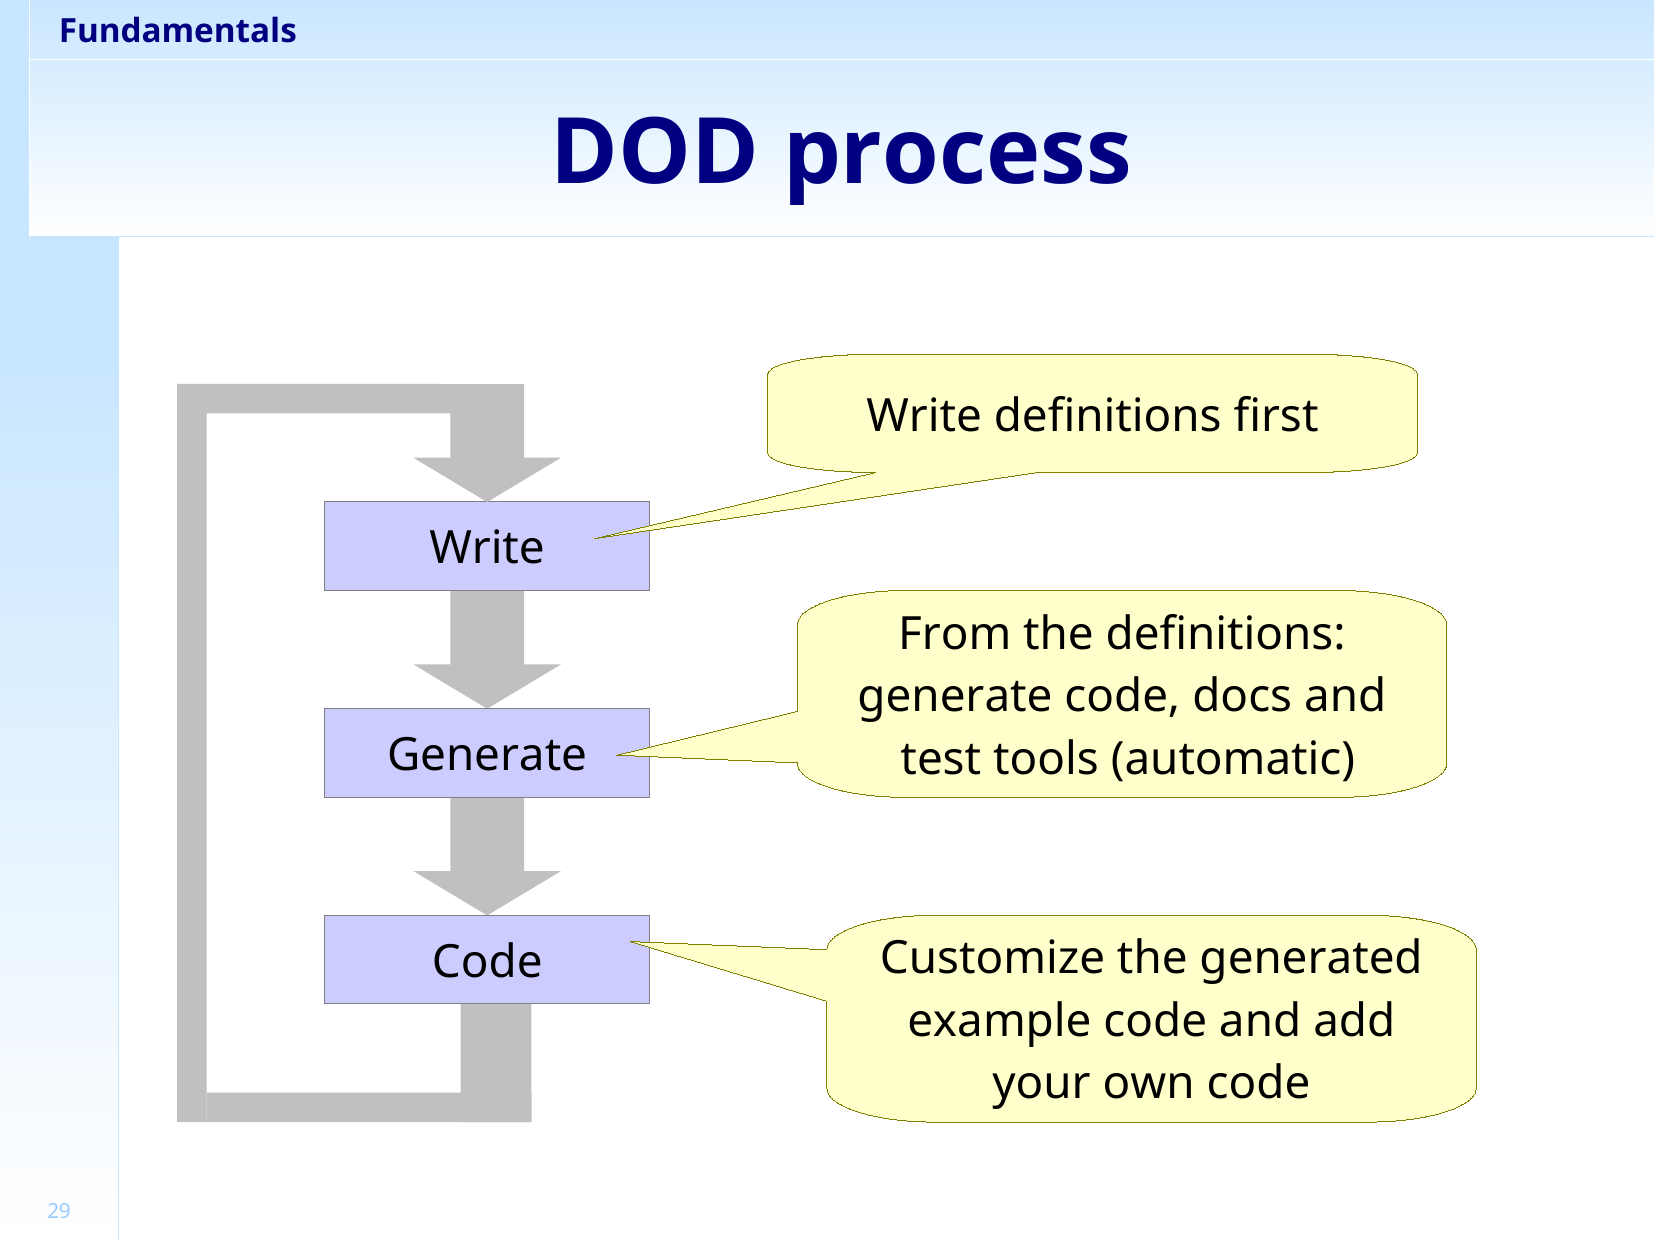

Fundamentals
# DOD process
Write definitions first
Write
From the definitions:
generate code, docs and
 test tools (automatic)
Generate
Code
Customize the generated
example code and add
your own code